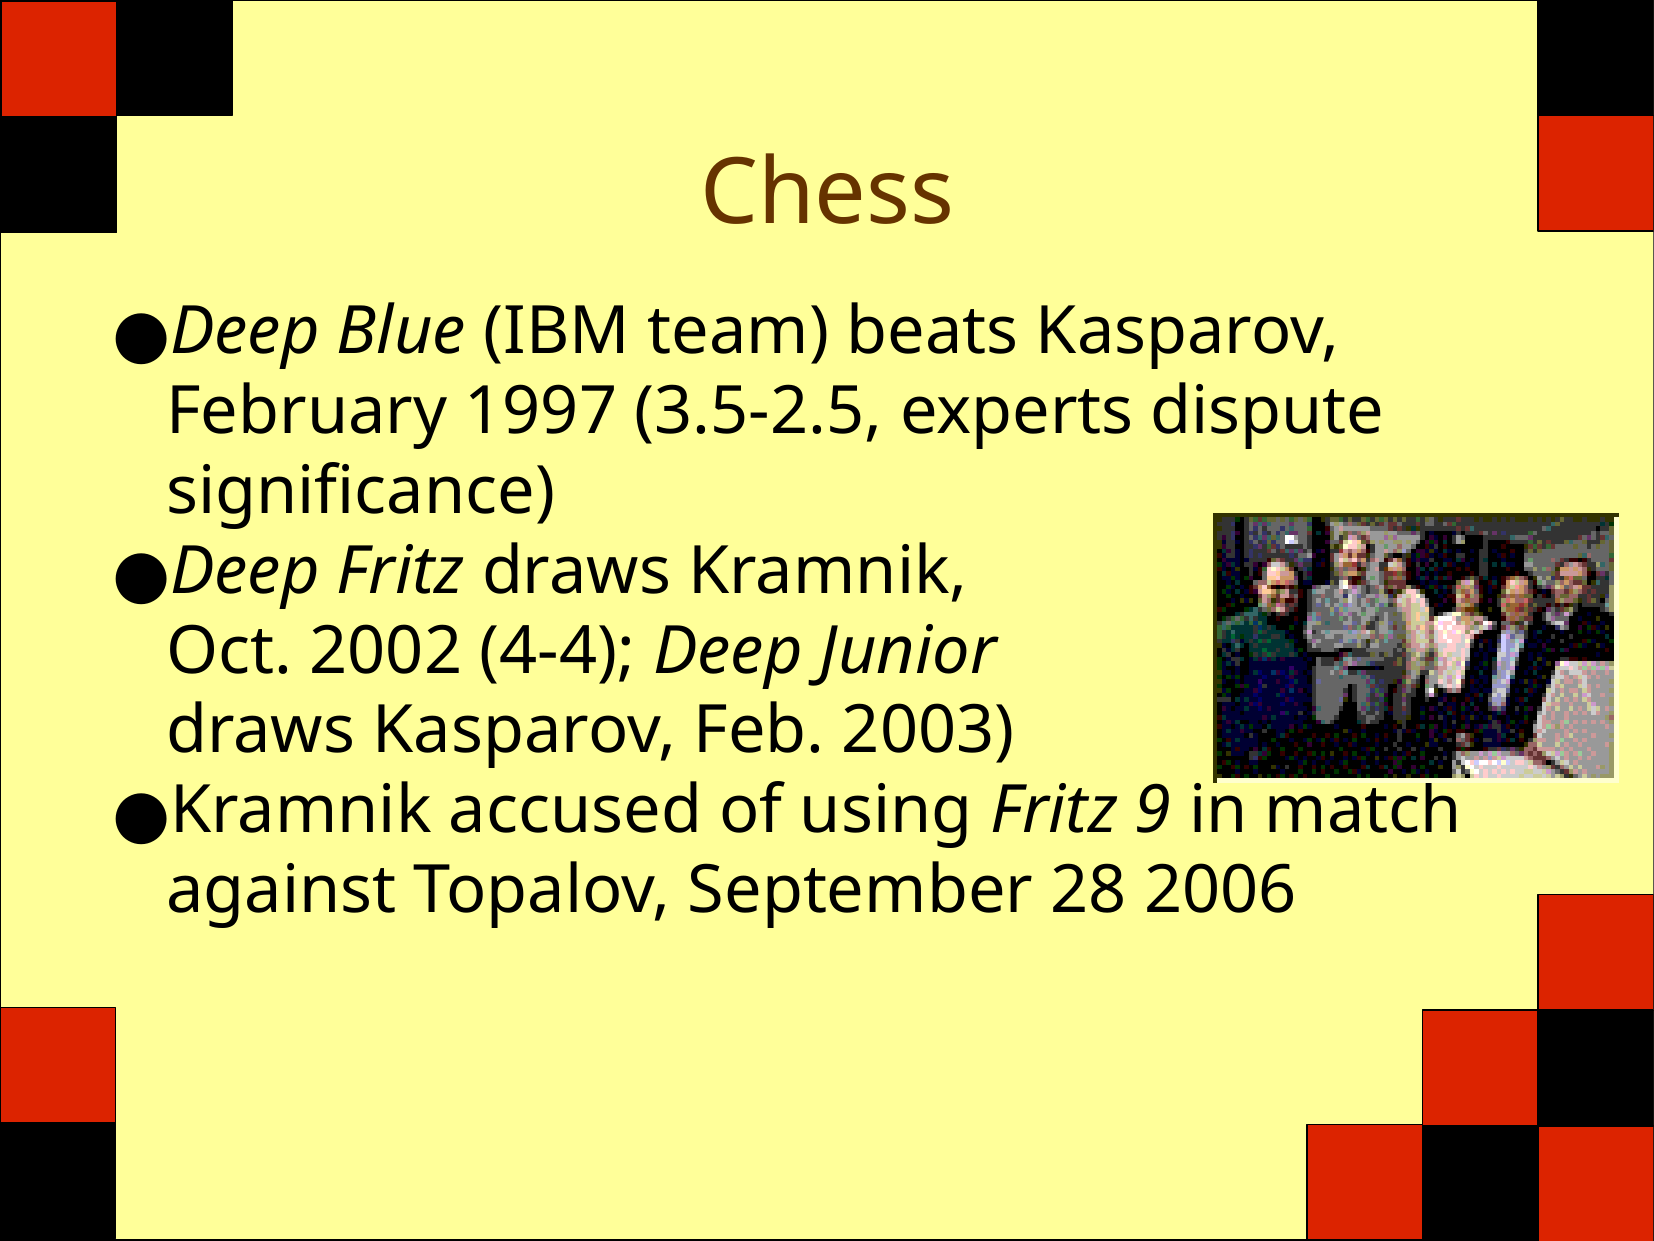

Chess
Deep Blue (IBM team) beats Kasparov, February 1997 (3.5-2.5, experts dispute significance)
Deep Fritz draws Kramnik,
Oct. 2002 (4-4); Deep Junior
draws Kasparov, Feb. 2003)
Kramnik accused of using Fritz 9 in match against Topalov, September 28 2006